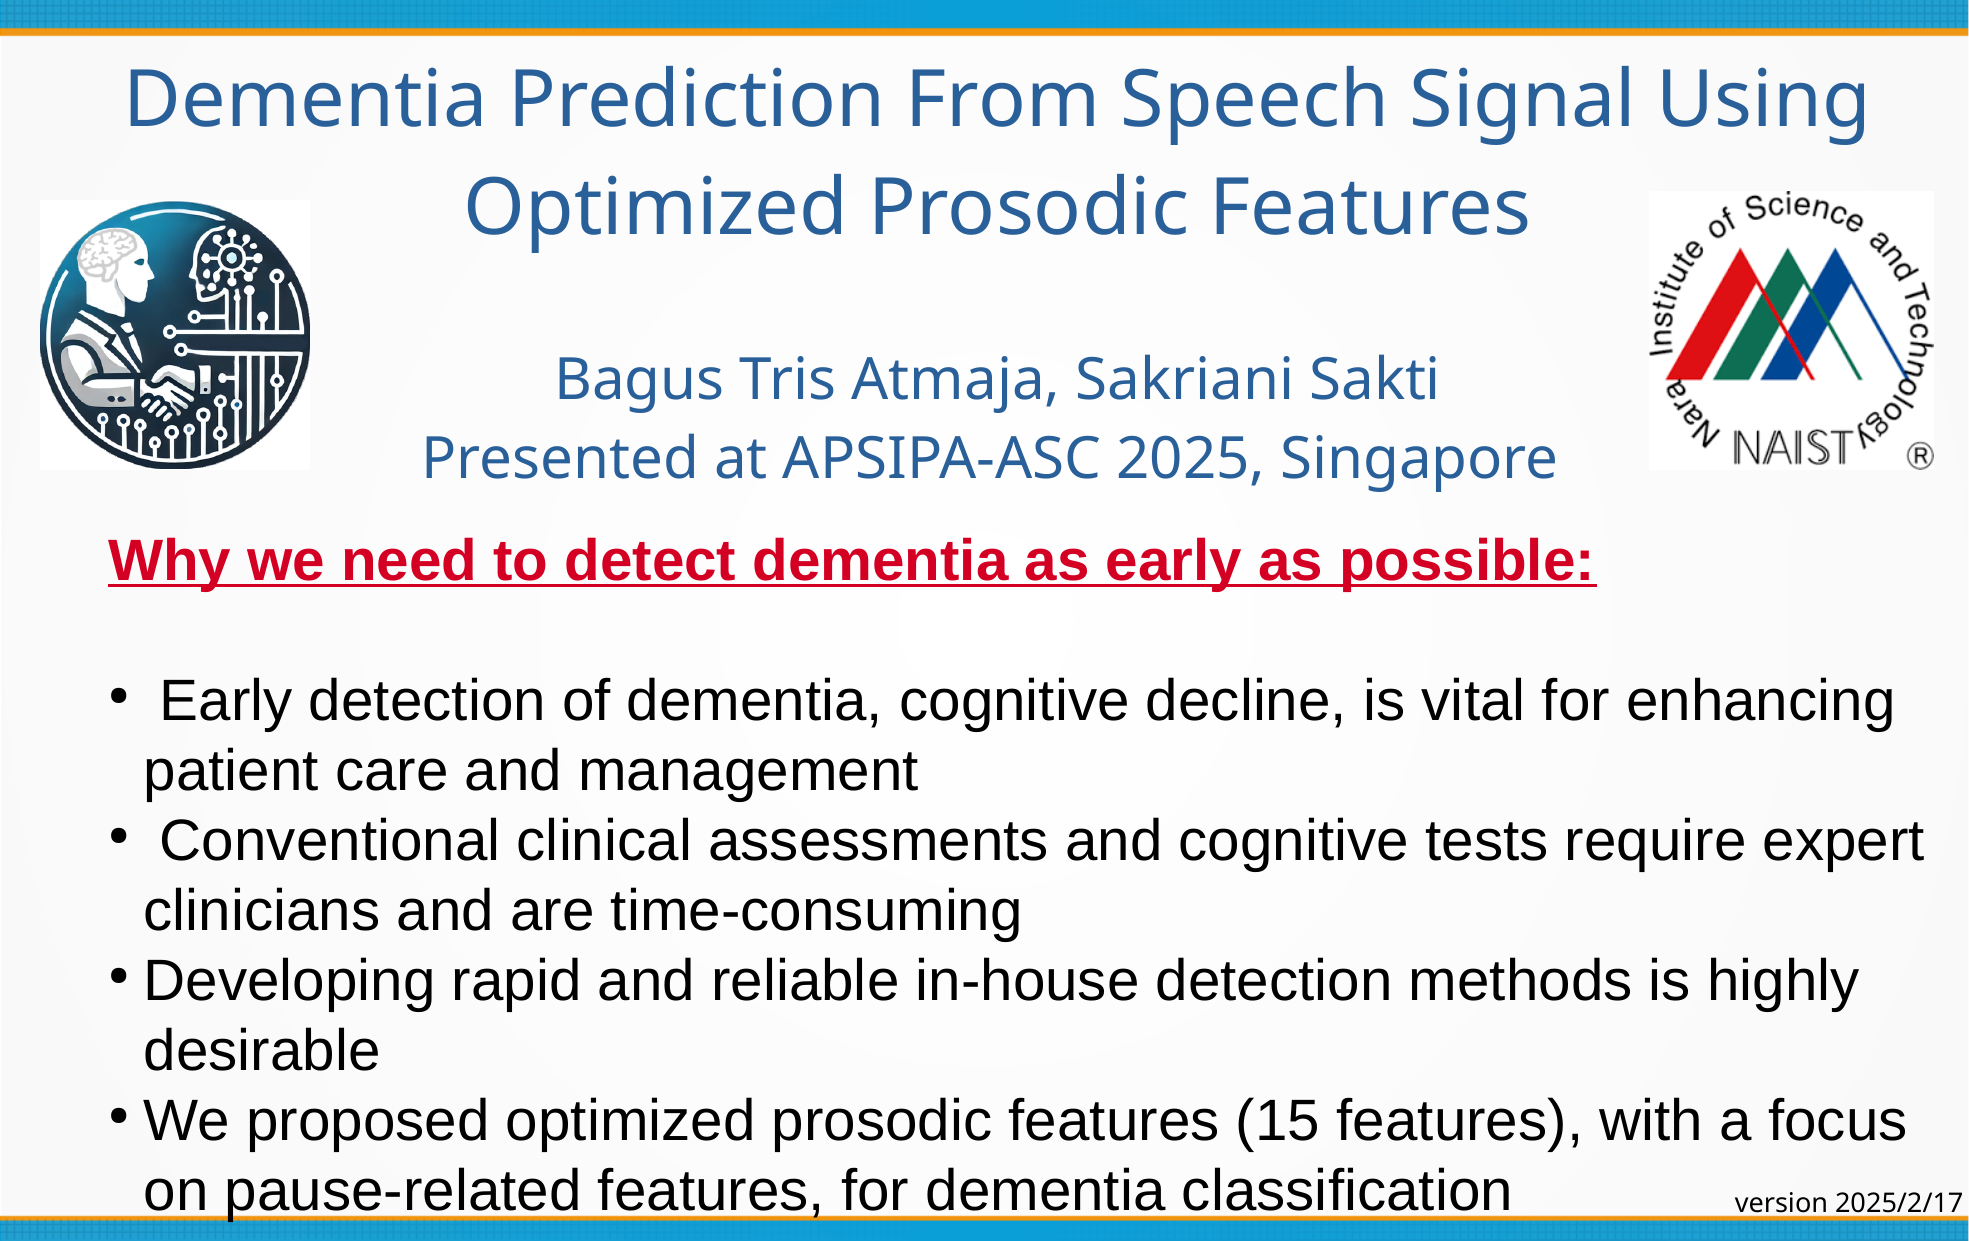

Dementia Prediction From Speech Signal Using
Optimized Prosodic Features
Bagus Tris Atmaja, Sakriani Sakti
Presented at APSIPA-ASC 2025, Singapore
Why we need to detect dementia as early as possible:
 Early detection of dementia, cognitive decline, is vital for enhancing patient care and management
 Conventional clinical assessments and cognitive tests require expert clinicians and are time-consuming
Developing rapid and reliable in-house detection methods is highly desirable
We proposed optimized prosodic features (15 features), with a focus on pause-related features, for dementia classification
version 2025/2/17